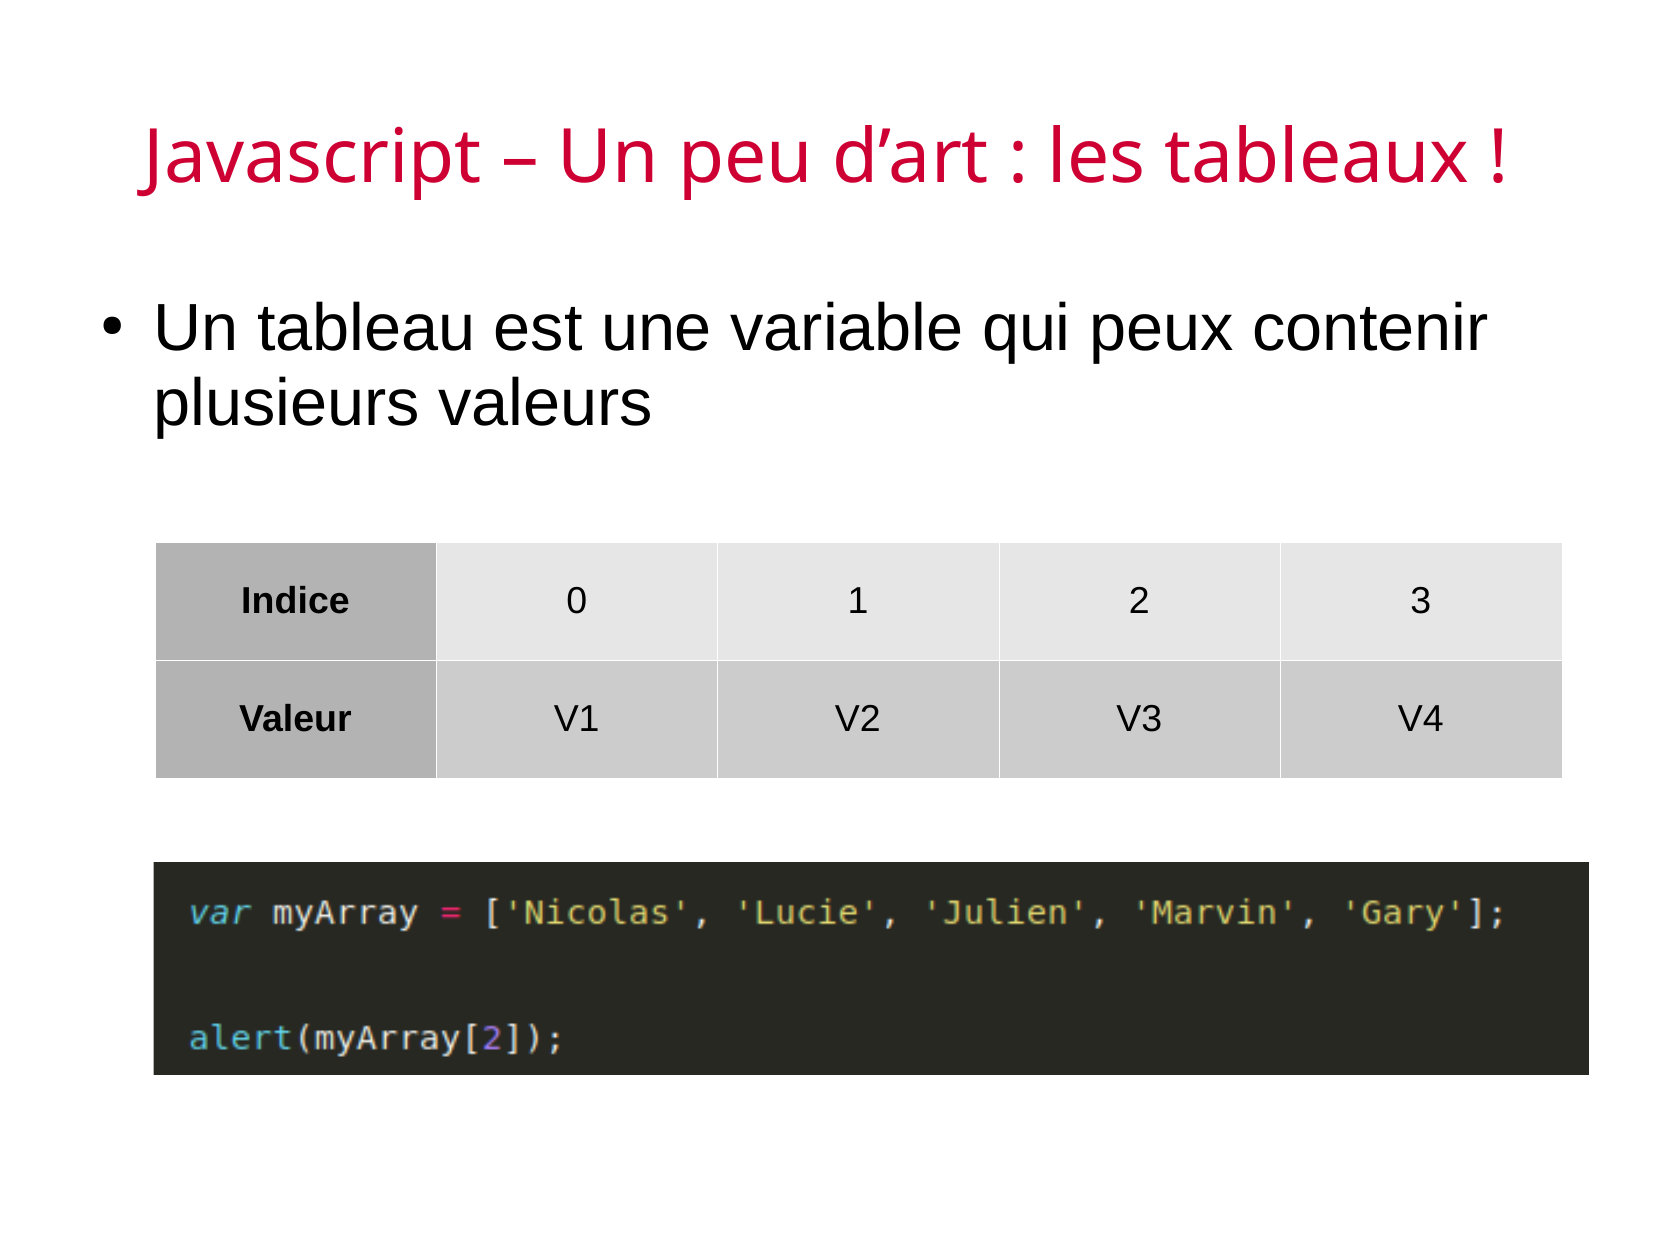

Javascript – Un peu d’art : les tableaux !
# Un tableau est une variable qui peux contenir plusieurs valeurs
| Indice | 0 | 1 | 2 | 3 |
| --- | --- | --- | --- | --- |
| Valeur | V1 | V2 | V3 | V4 |